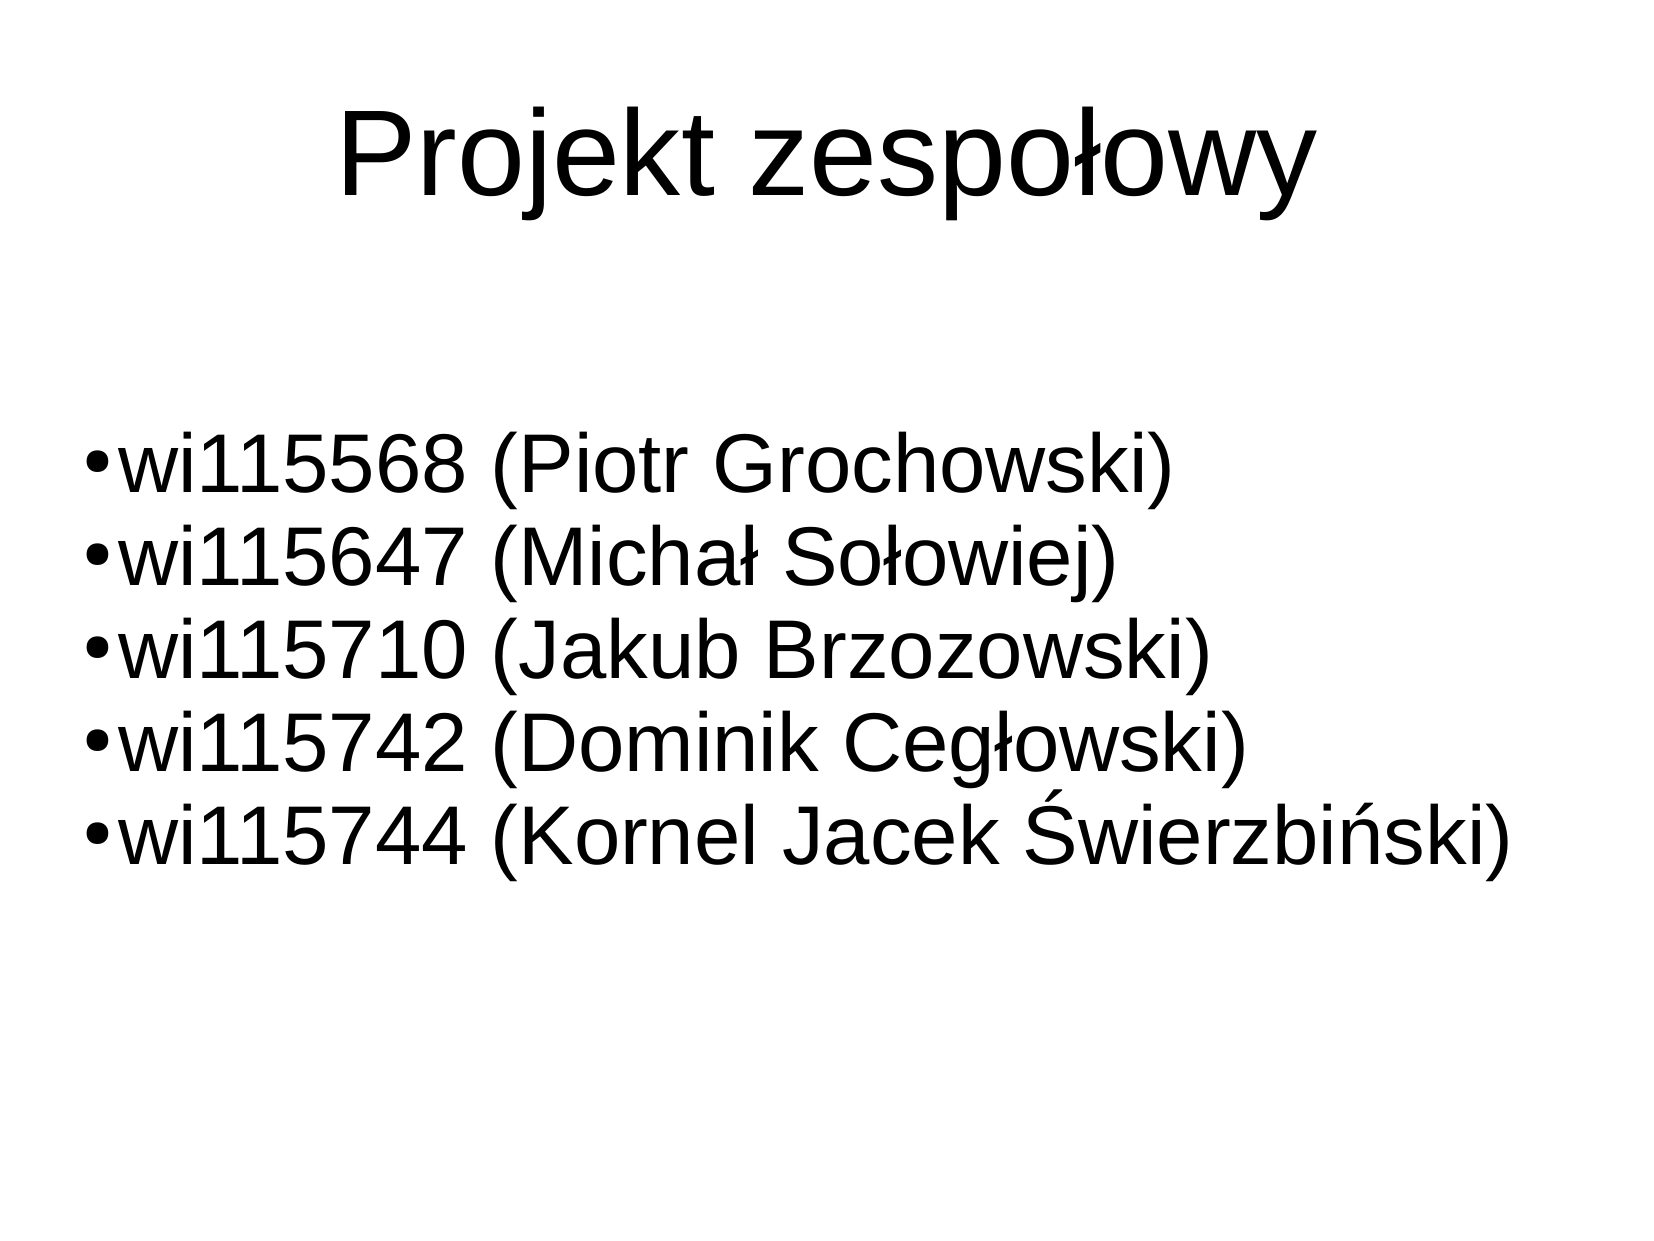

# Projekt zespołowy
wi115568 (Piotr Grochowski)
wi115647 (Michał Sołowiej)
wi115710 (Jakub Brzozowski)
wi115742 (Dominik Cegłowski)
wi115744 (Kornel Jacek Świerzbiński)